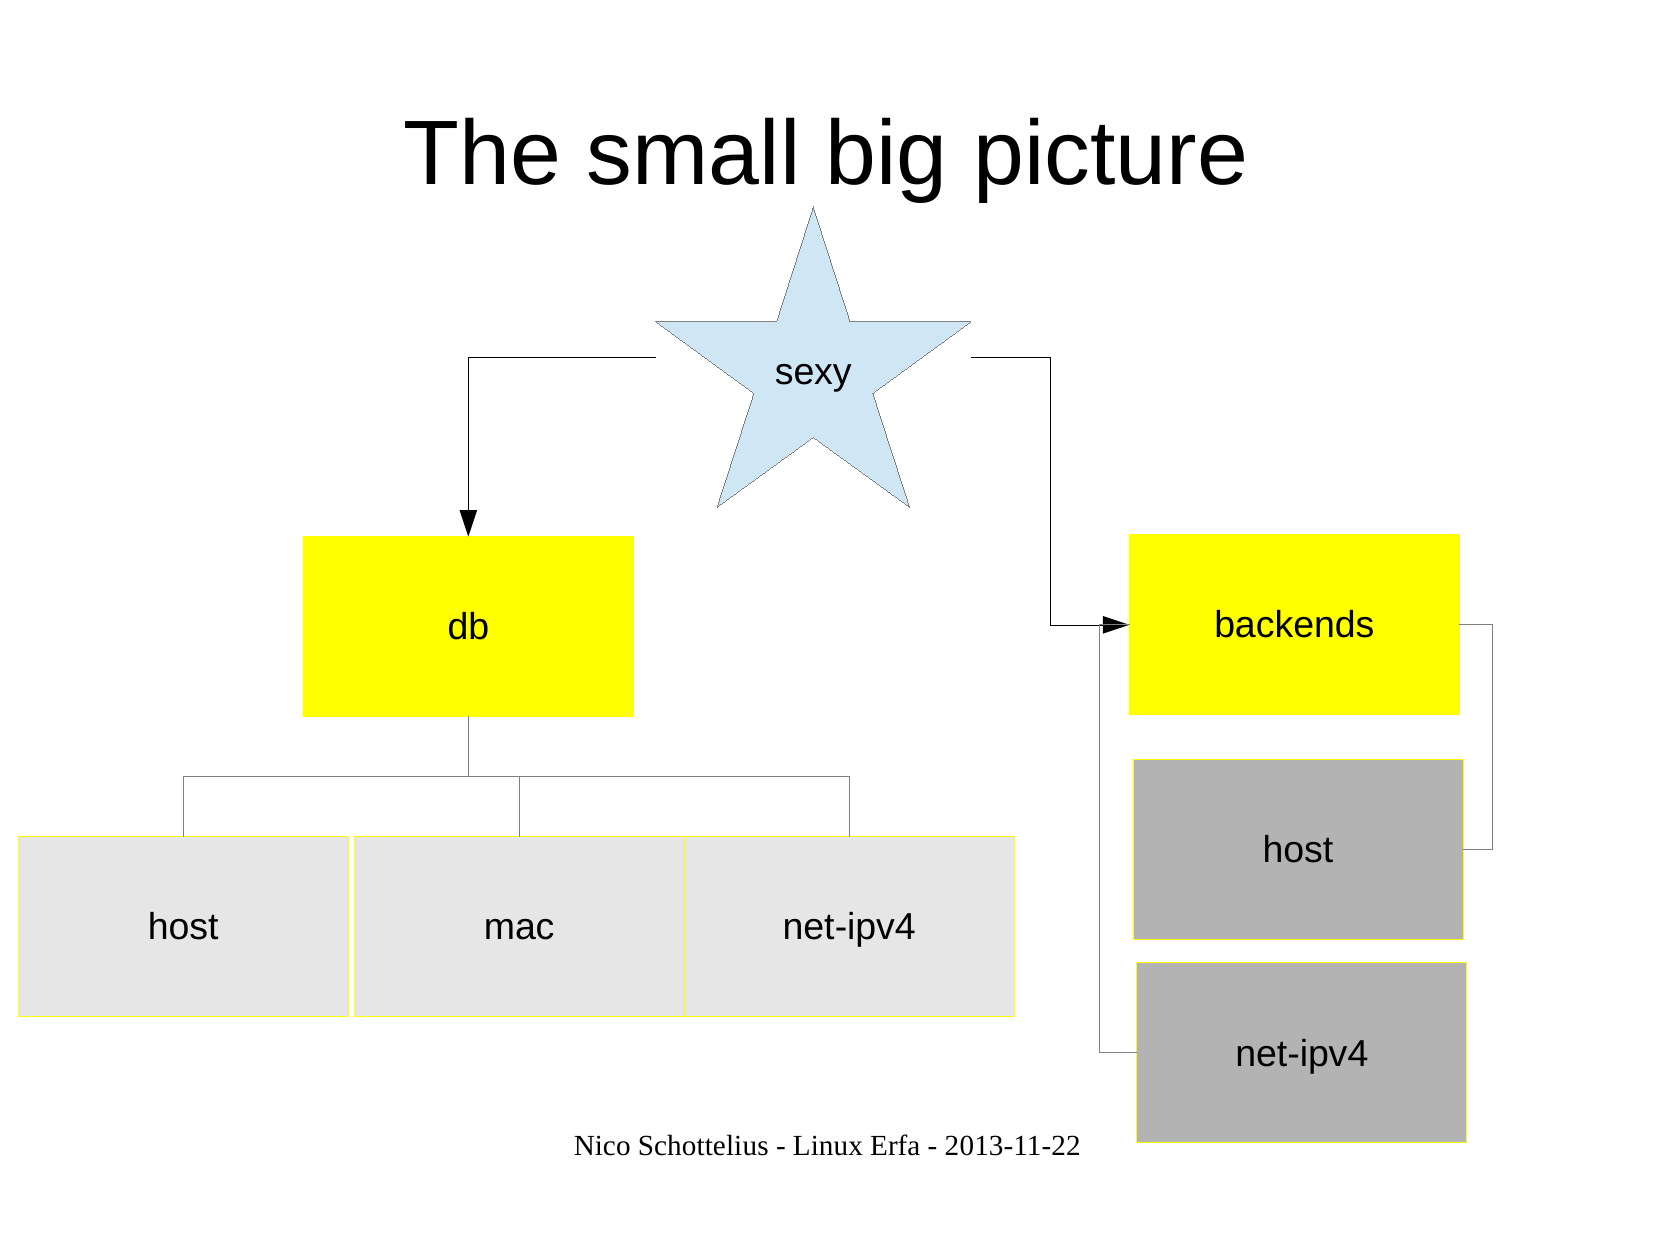

# The small big picture
sexy
backends
db
host
host
mac
net-ipv4
net-ipv4
Nico Schottelius - Linux Erfa - 2013-11-22